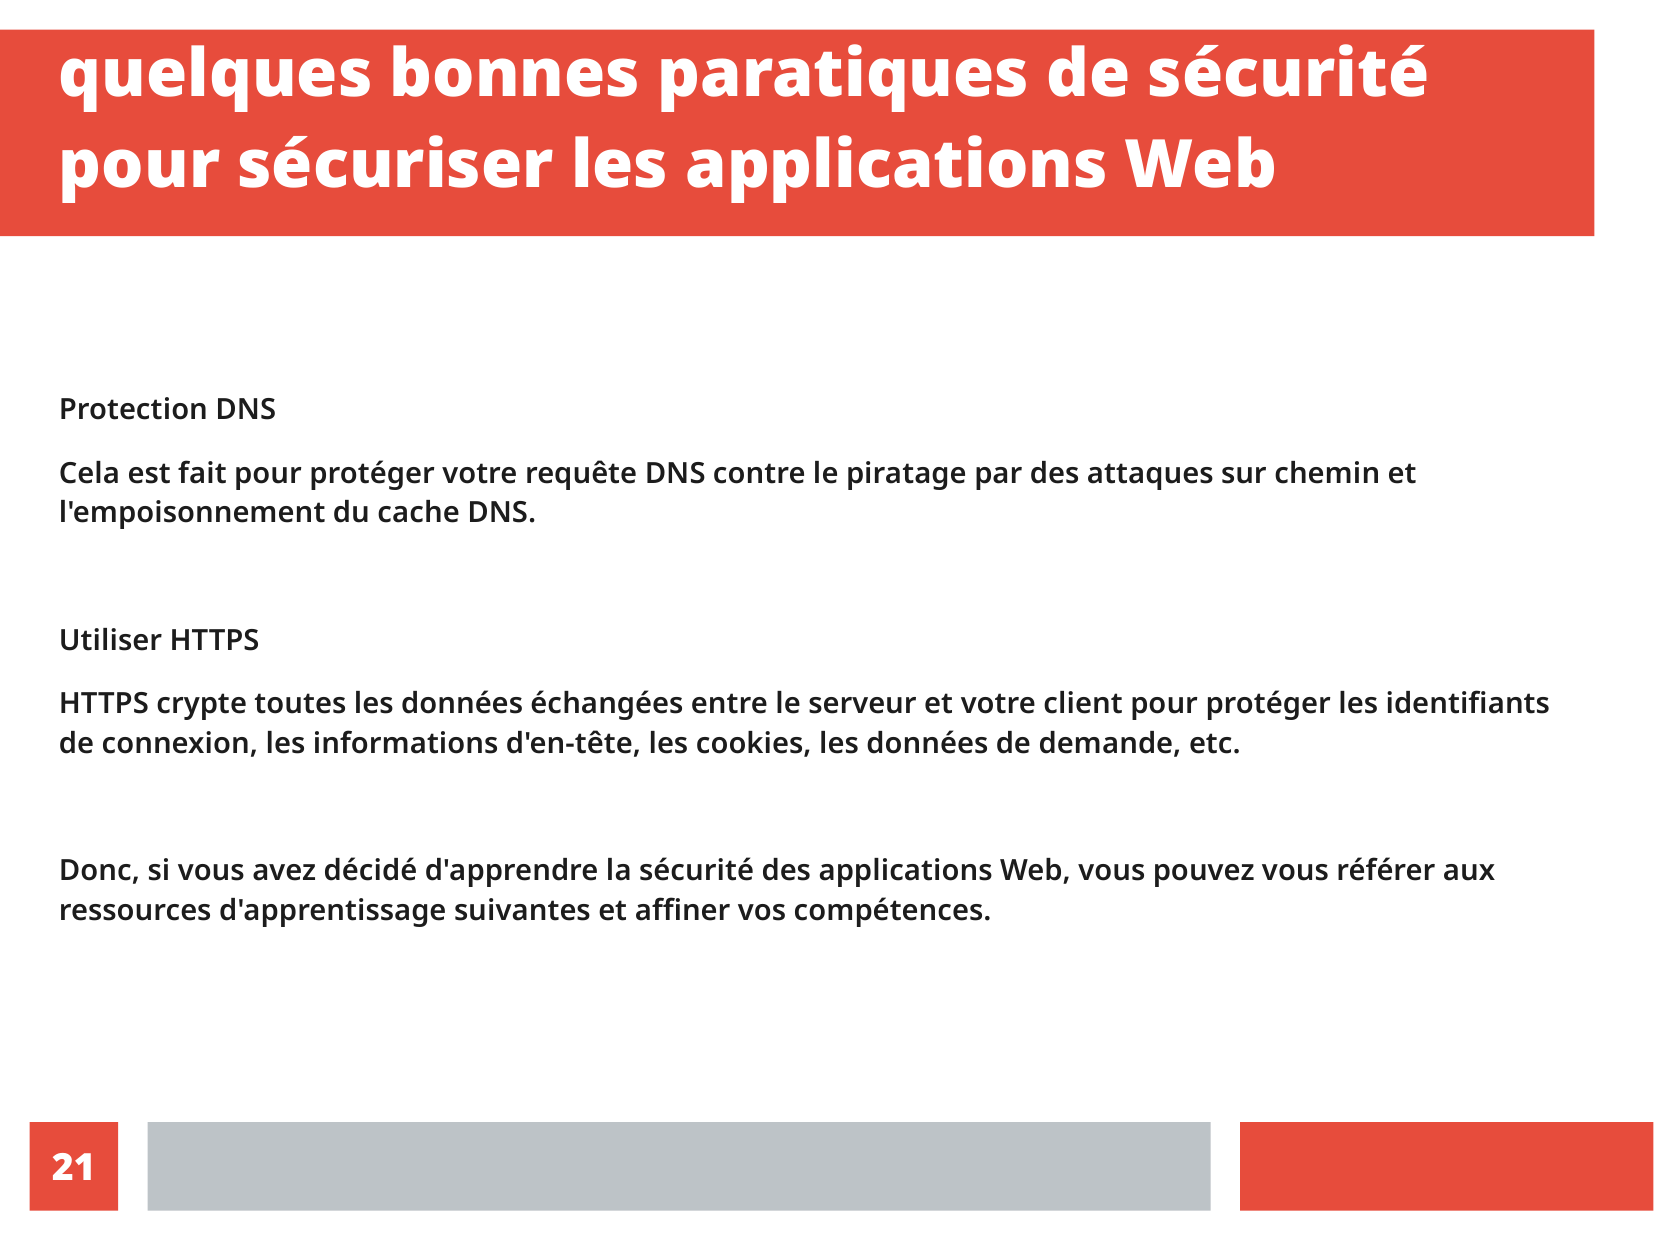

# quelques bonnes paratiques de sécurité pour sécuriser les applications Web
Protection DNS
Cela est fait pour protéger votre requête DNS contre le piratage par des attaques sur chemin et l'empoisonnement du cache DNS.
Utiliser HTTPS
HTTPS crypte toutes les données échangées entre le serveur et votre client pour protéger les identifiants de connexion, les informations d'en-tête, les cookies, les données de demande, etc.
Donc, si vous avez décidé d'apprendre la sécurité des applications Web, vous pouvez vous référer aux ressources d'apprentissage suivantes et affiner vos compétences.
21